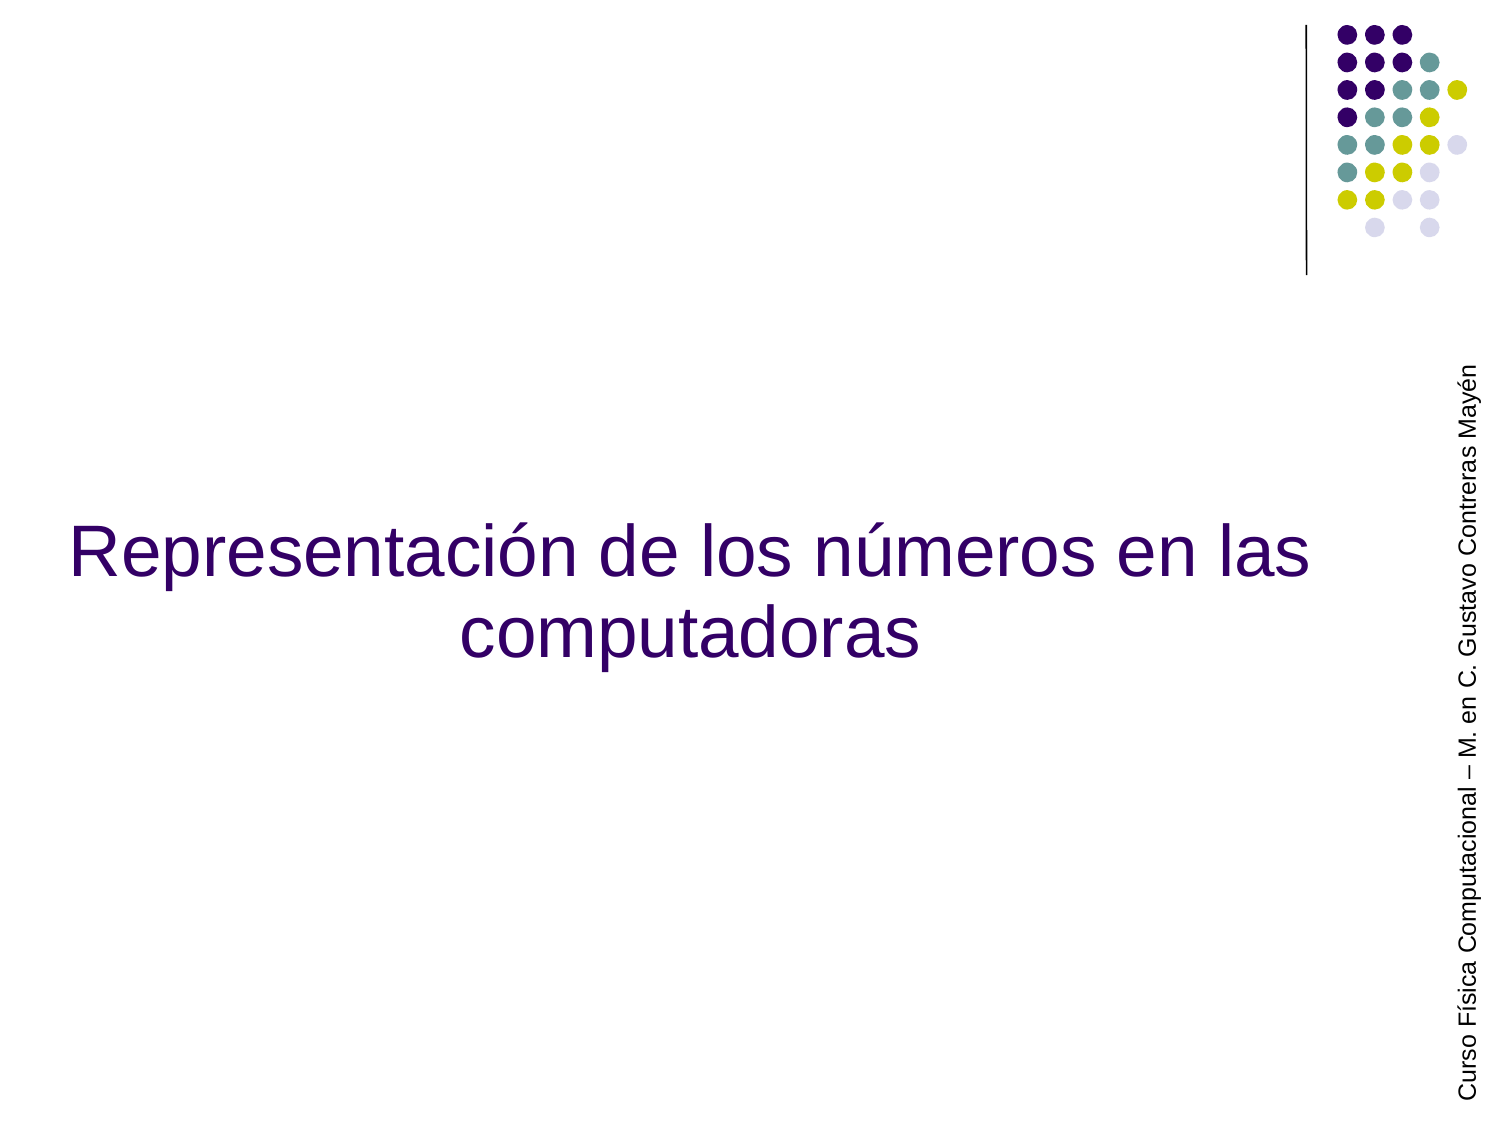

# Representación de los números en las computadoras